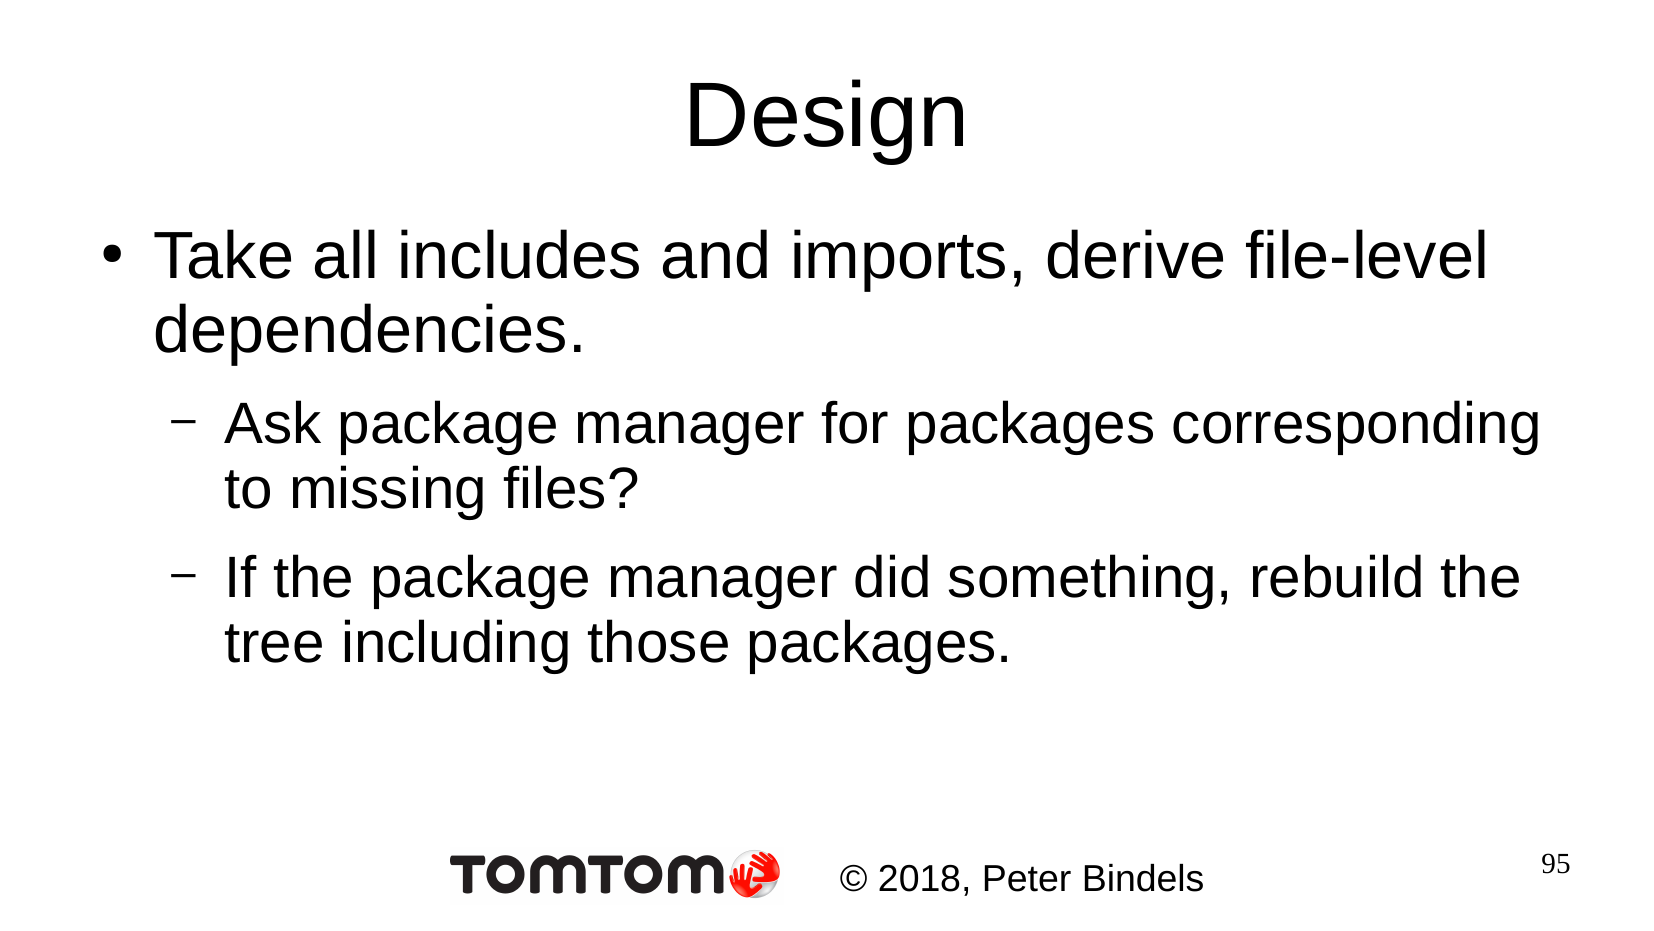

# Design
Take all includes and imports, derive file-level dependencies.
Ask package manager for packages corresponding to missing files?
If the package manager did something, rebuild the tree including those packages.
95